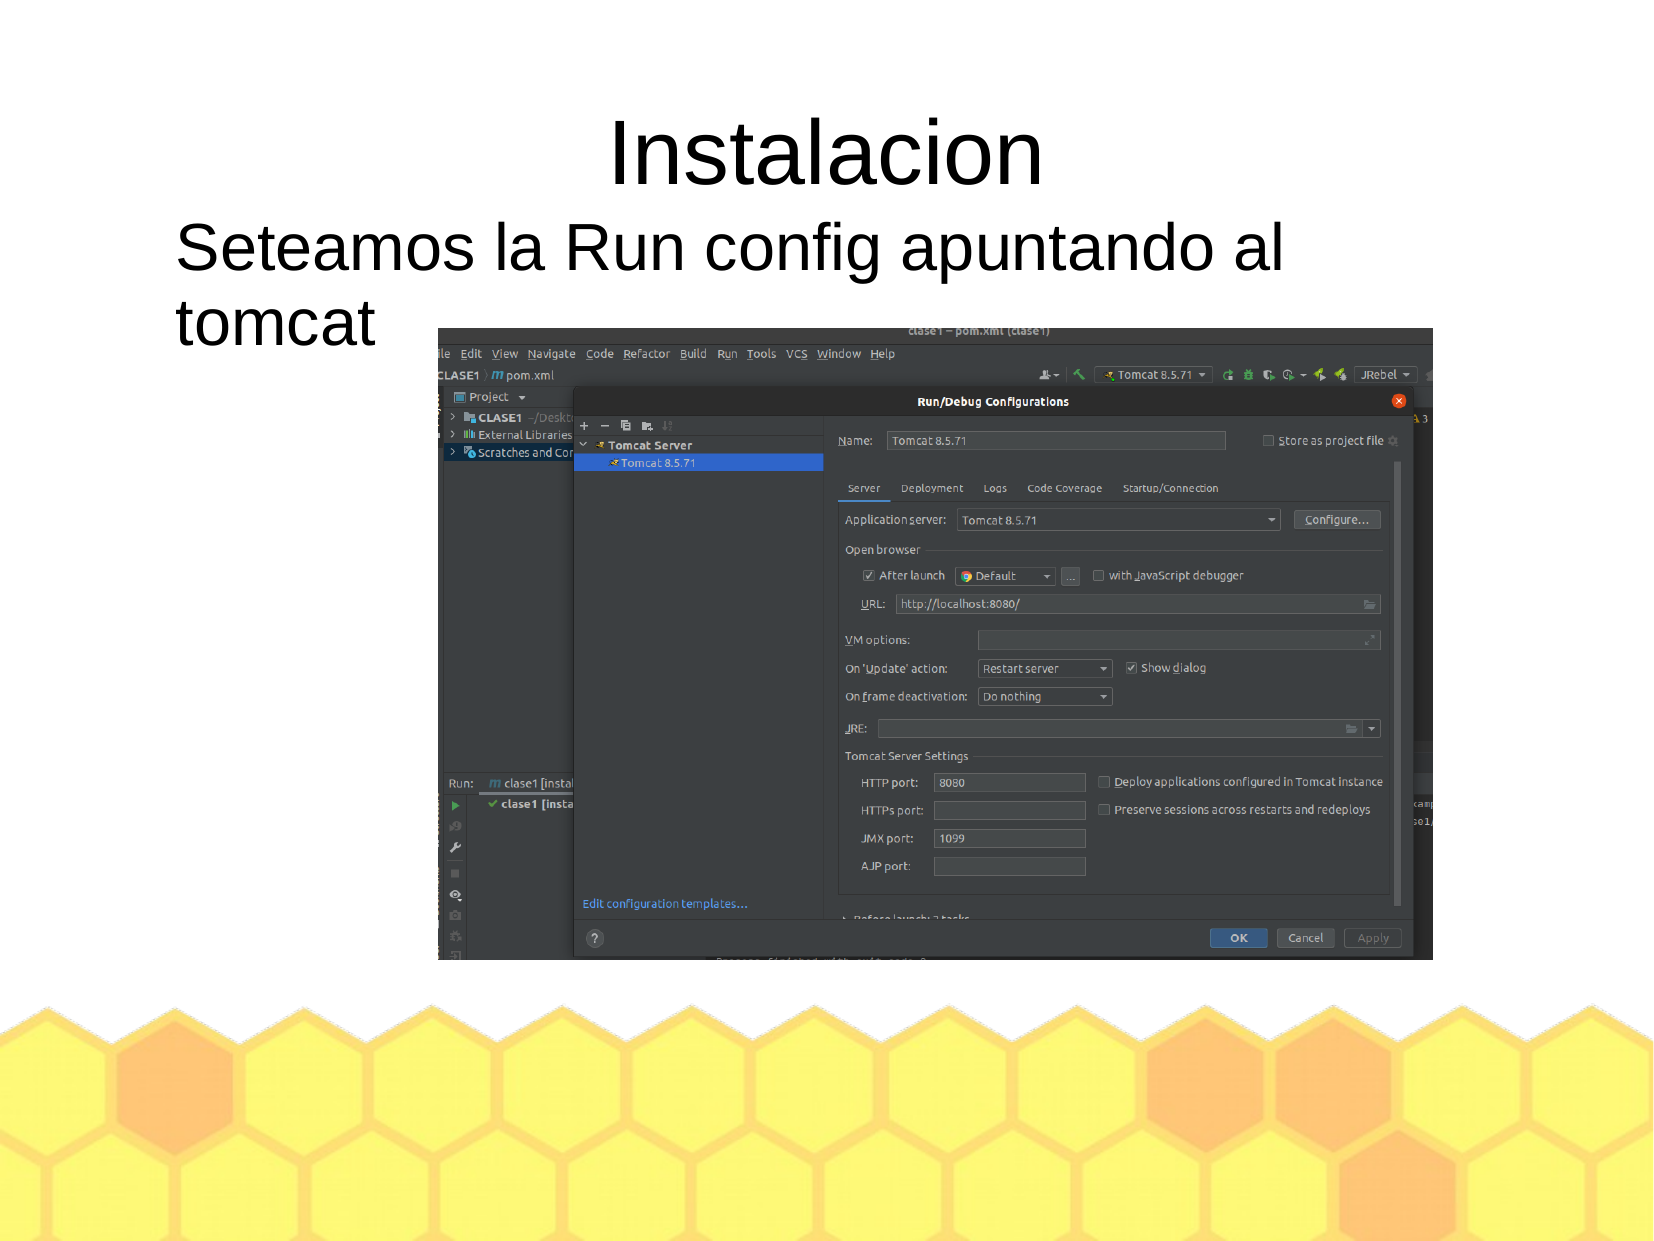

# Instalacion
Seteamos la Run config apuntando al tomcat